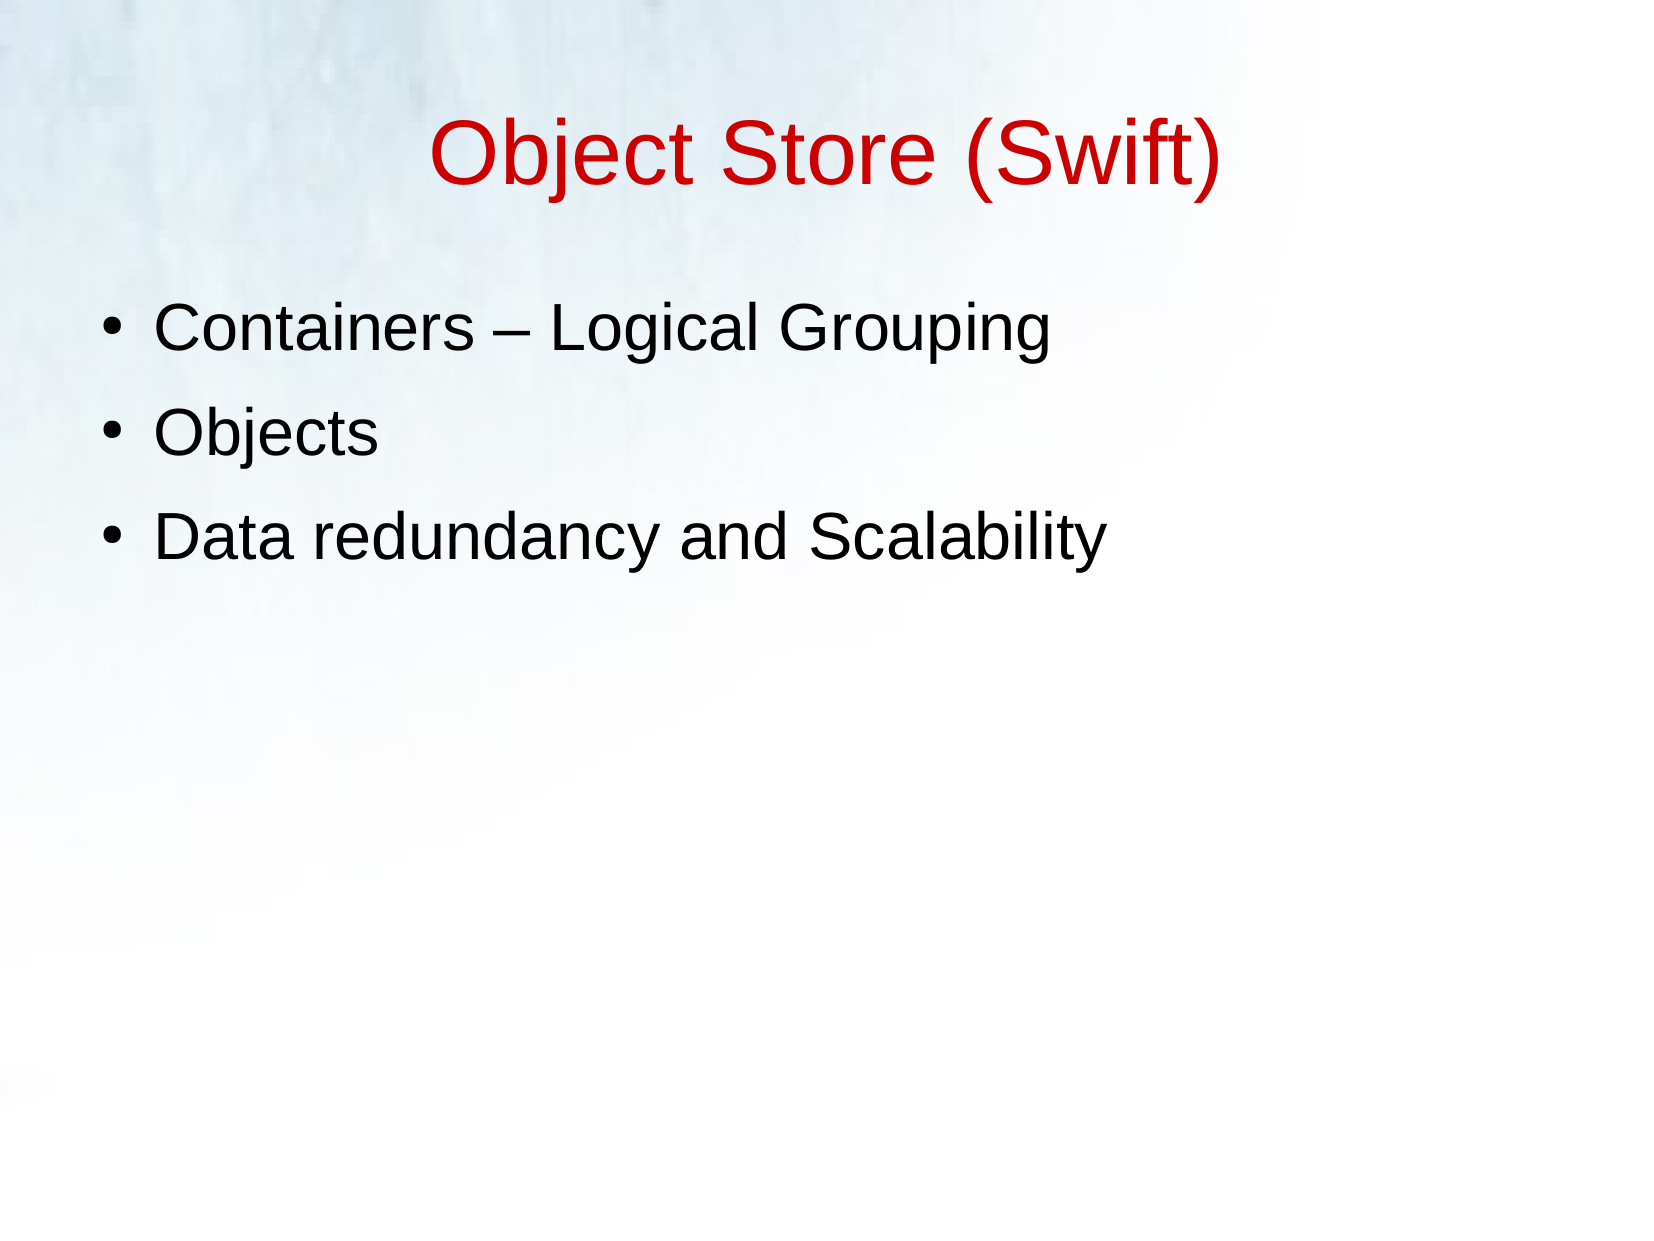

# Object Store (Swift)
Containers – Logical Grouping
Objects
Data redundancy and Scalability